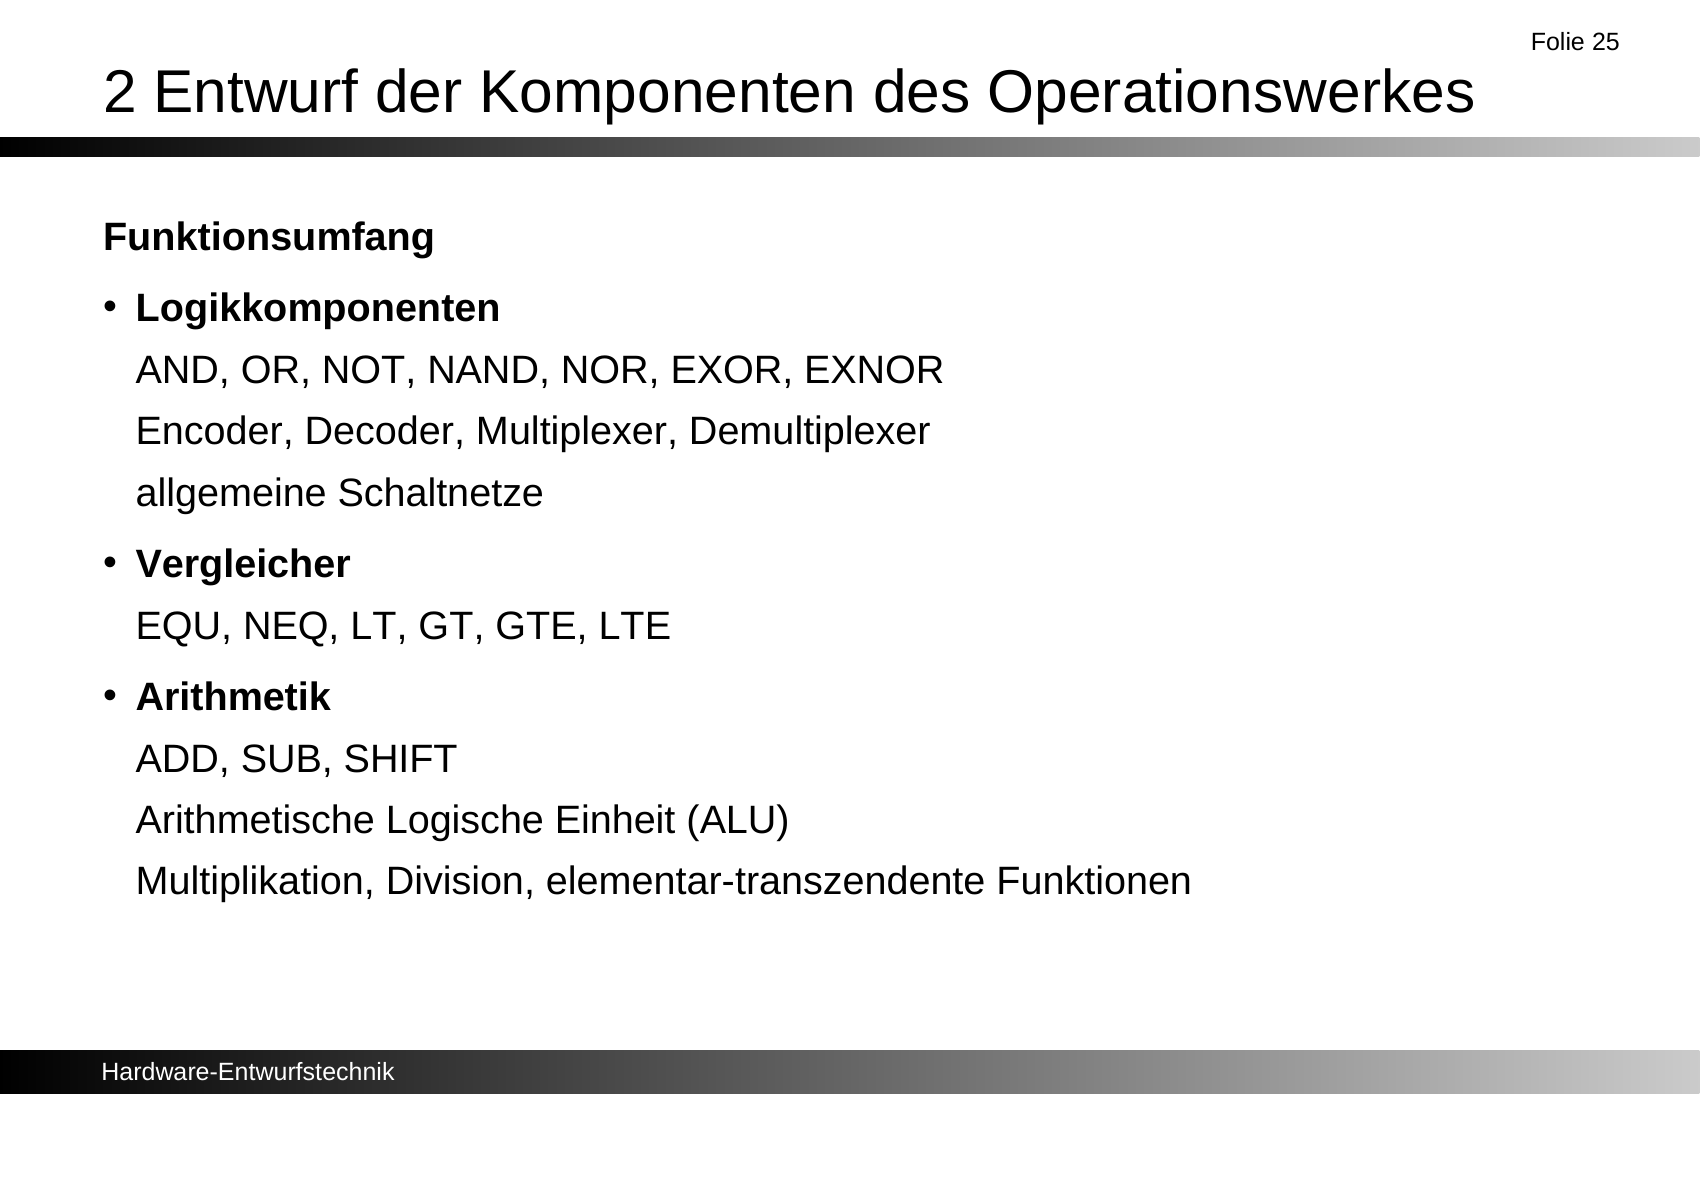

# 2 Entwurf der Komponenten des Operationswerkes
Funktionsumfang
Logikkomponenten
AND, OR, NOT, NAND, NOR, EXOR, EXNOR
Encoder, Decoder, Multiplexer, Demultiplexer
allgemeine Schaltnetze
Vergleicher
EQU, NEQ, LT, GT, GTE, LTE
Arithmetik
ADD, SUB, SHIFT
Arithmetische Logische Einheit (ALU)
Multiplikation, Division, elementar-transzendente Funktionen